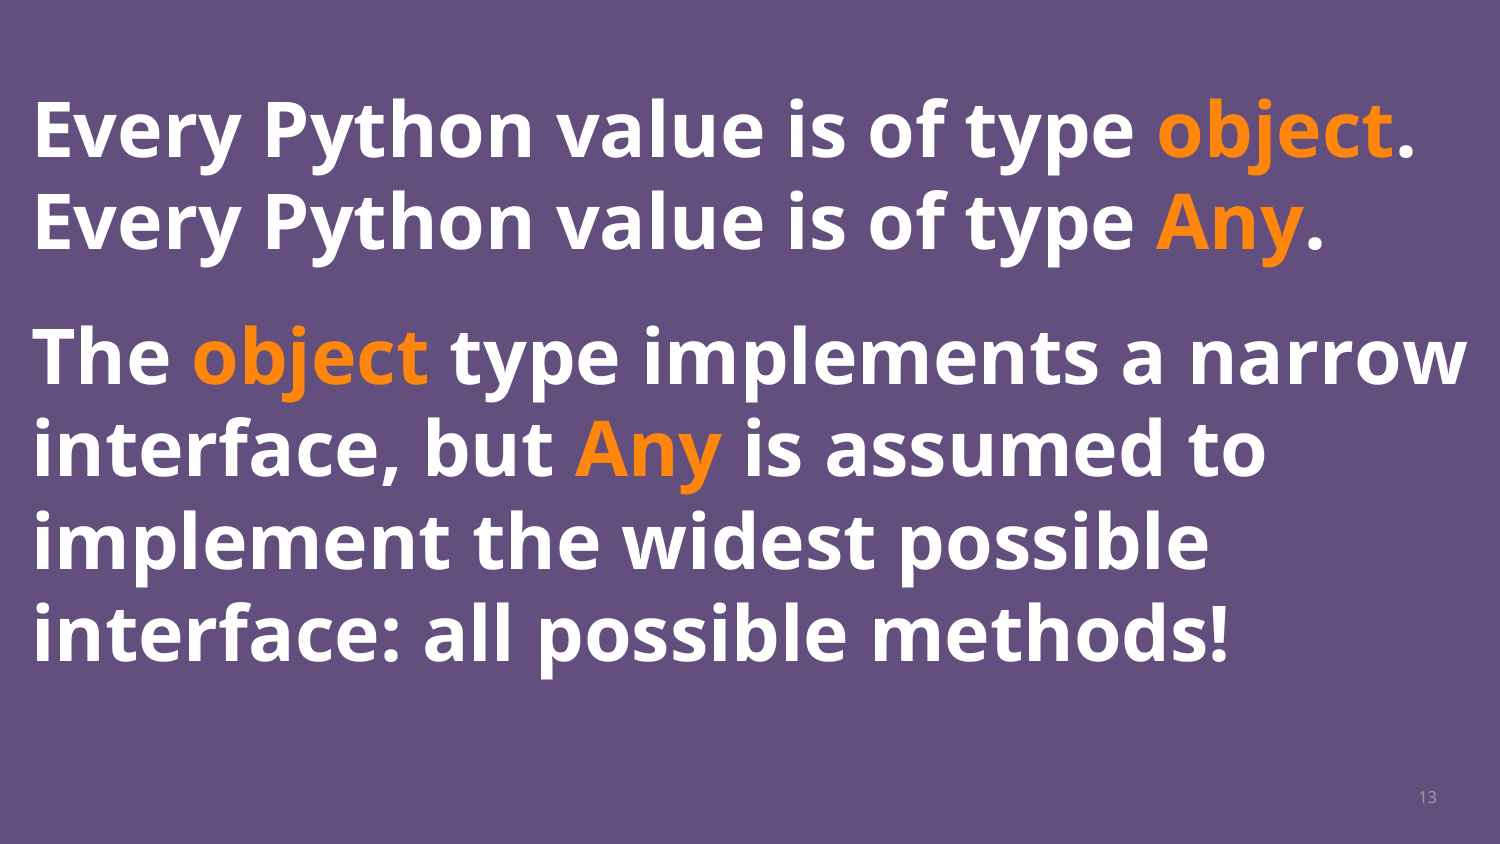

Every Python value is of type object.
Every Python value is of type Any.
The object type implements a narrow
interface, but Any is assumed to
implement the widest possible
interface: all possible methods!
13